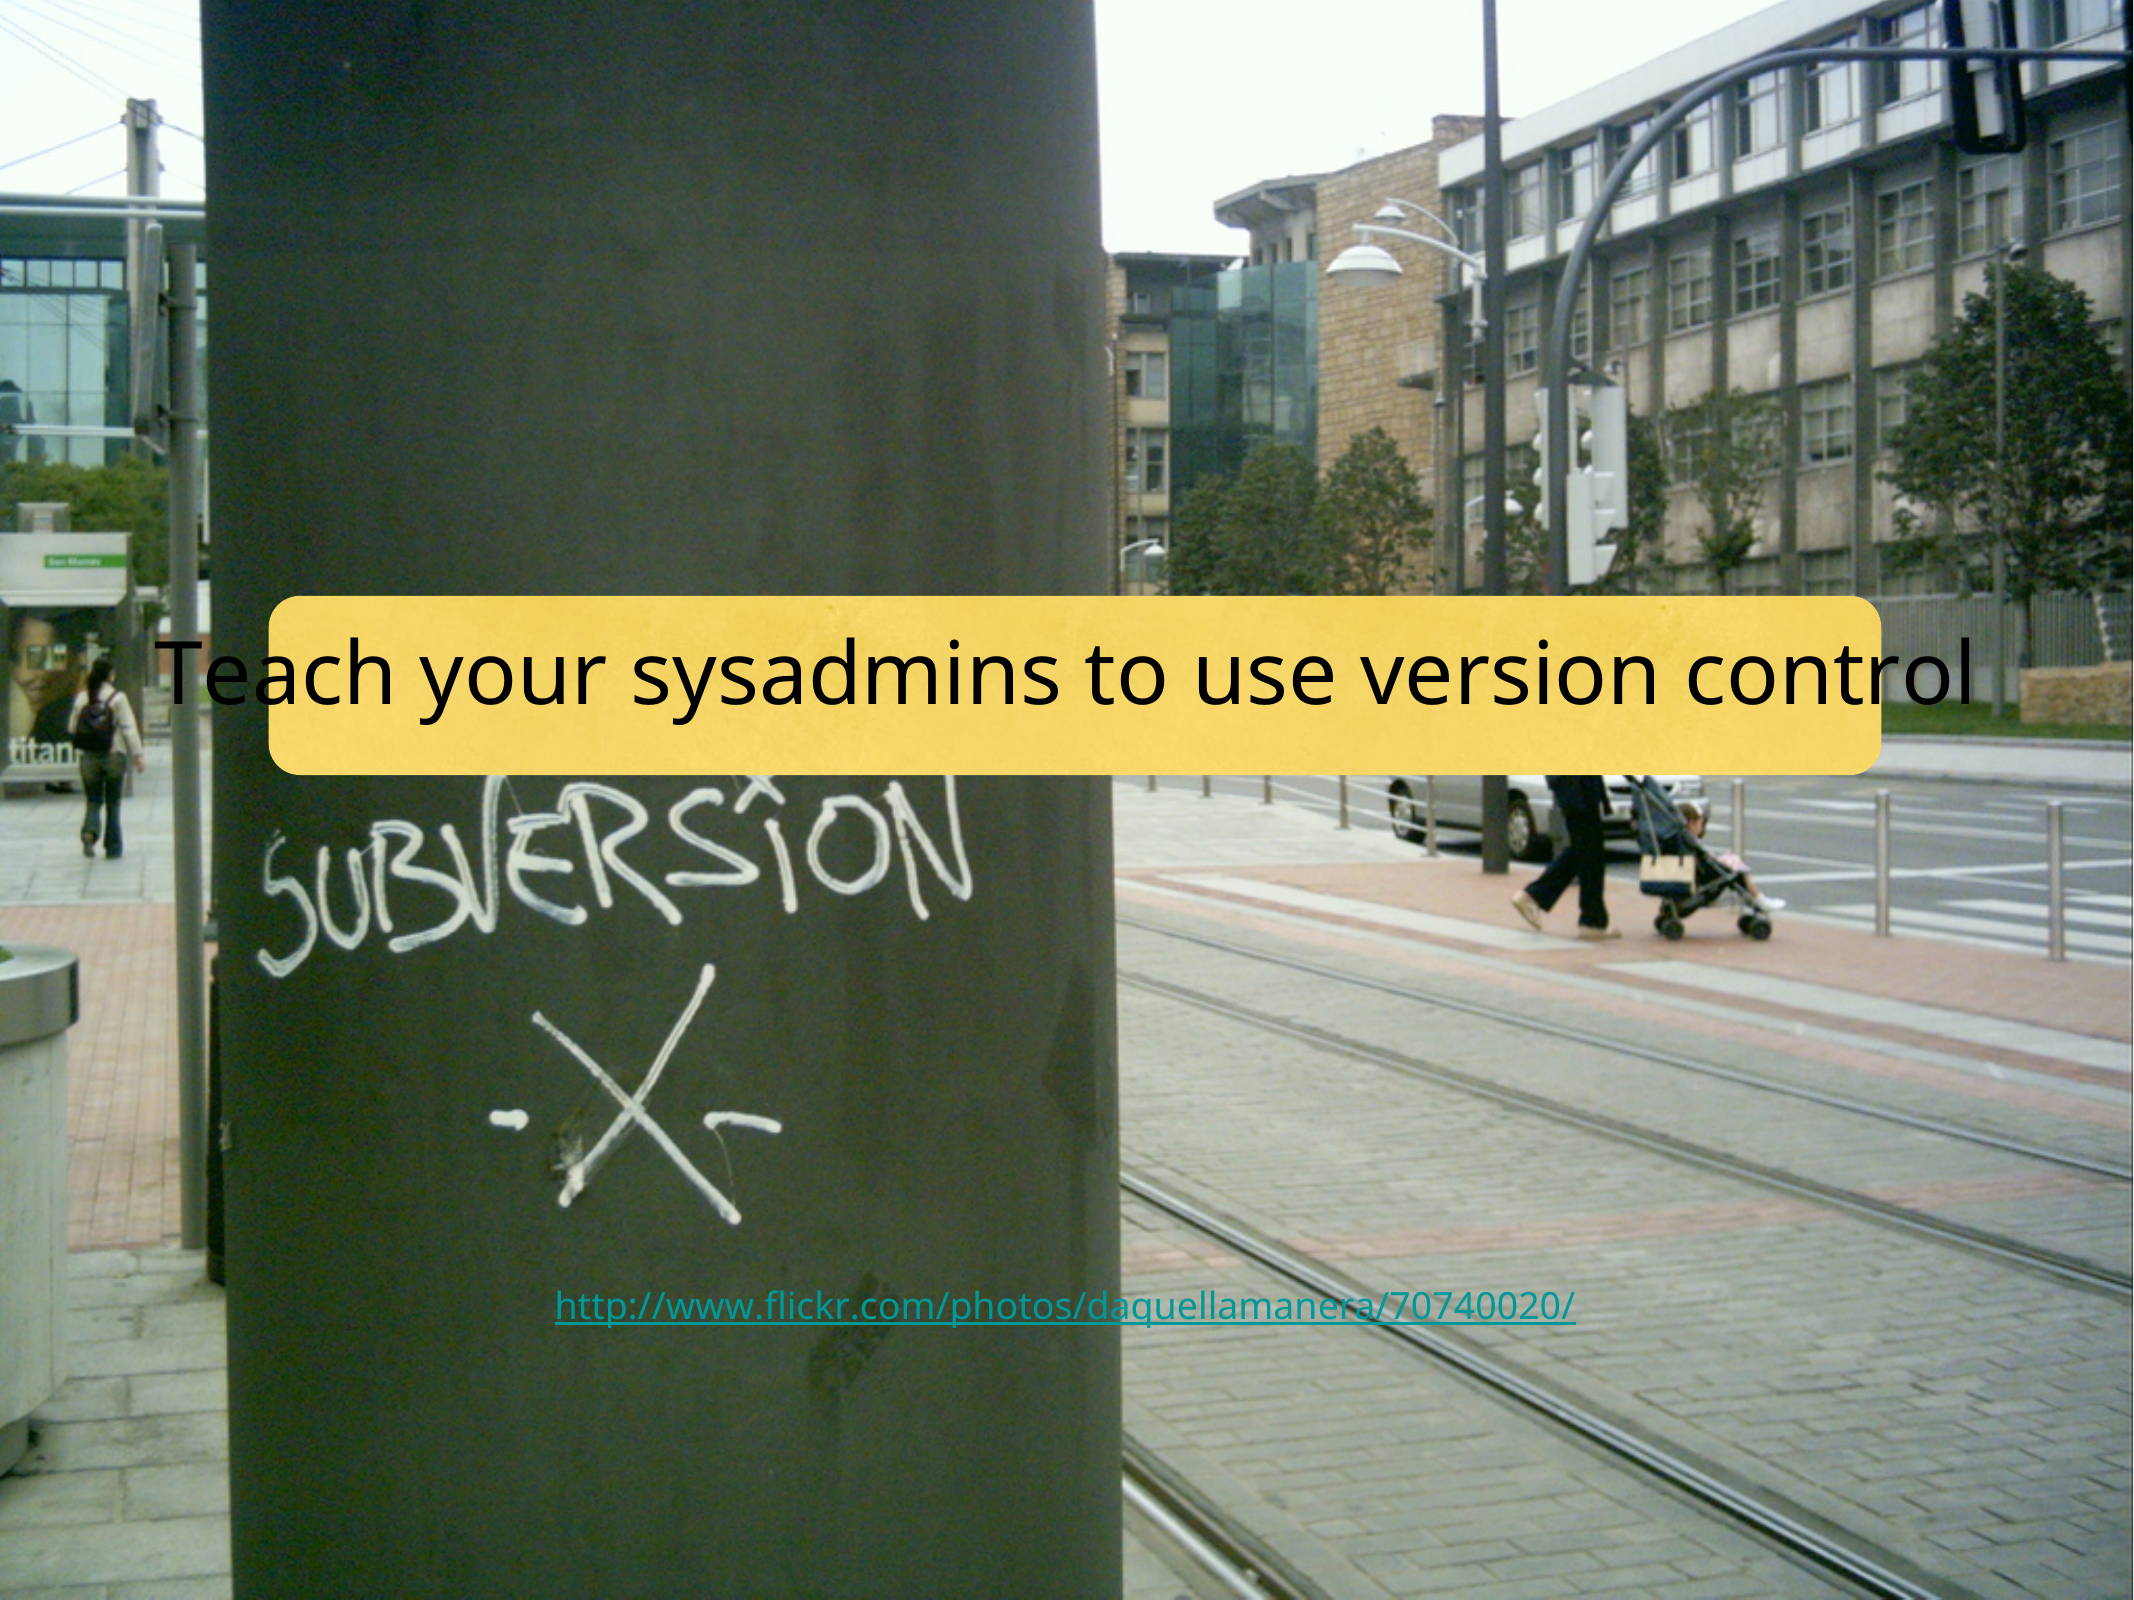

Teach your sysadmins to use version control
http://www.flickr.com/photos/daquellamanera/70740020/